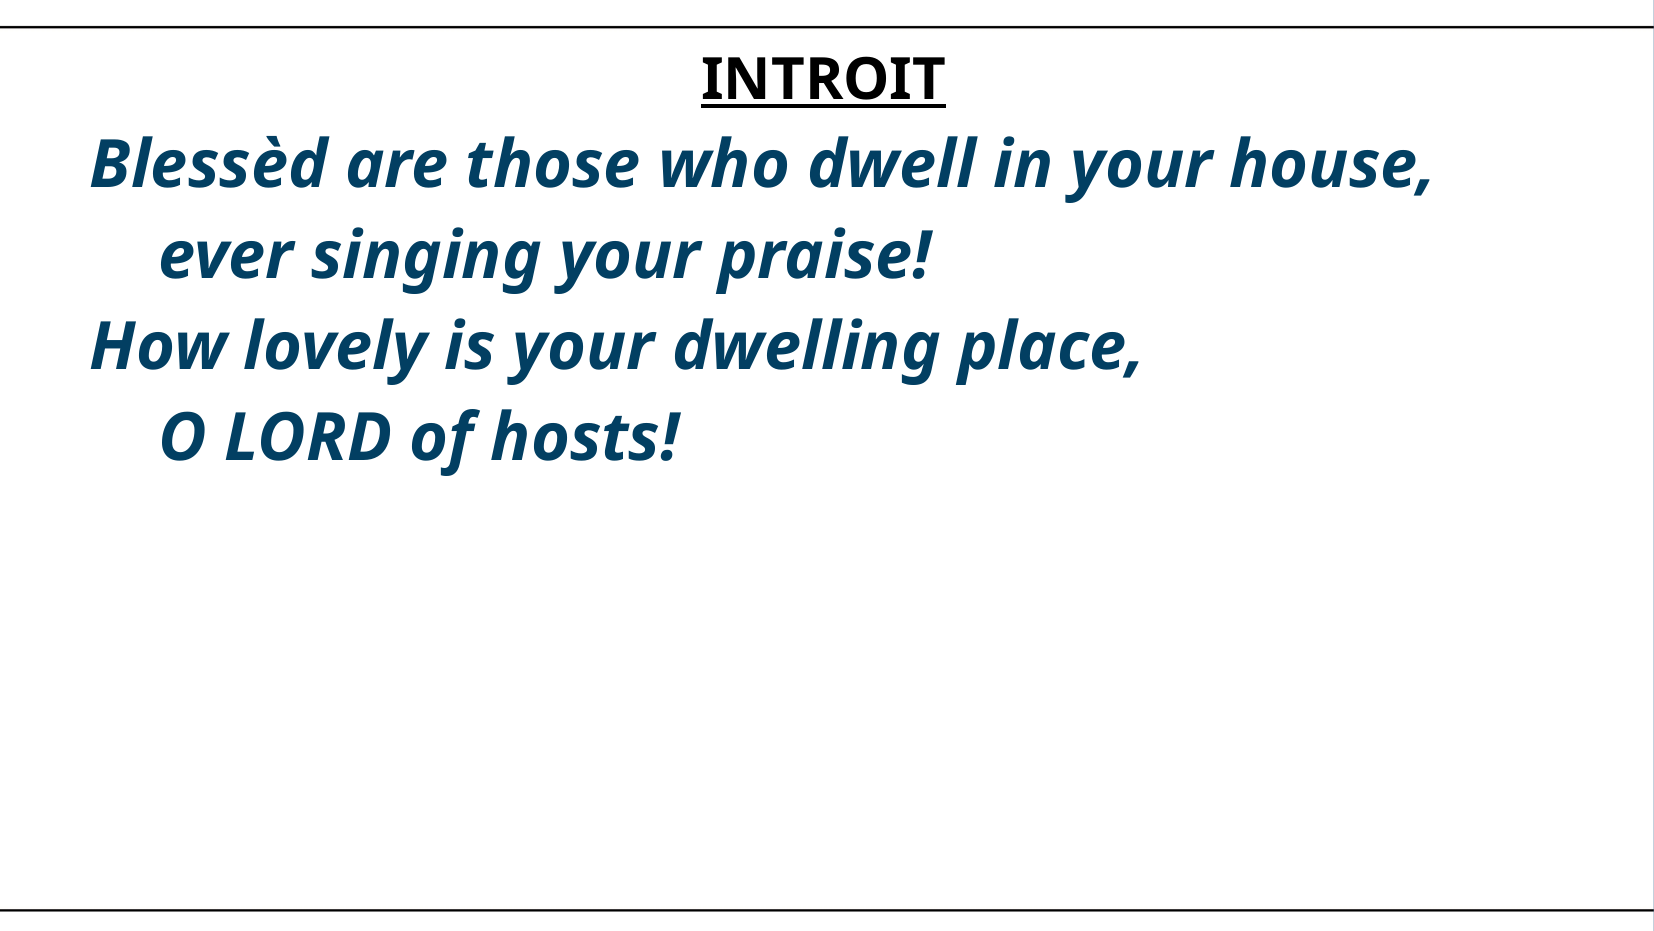

Introit
Blessèd are those who dwell in your house,
 ever singing your praise!
How lovely is your dwelling place,
 O Lord of hosts!